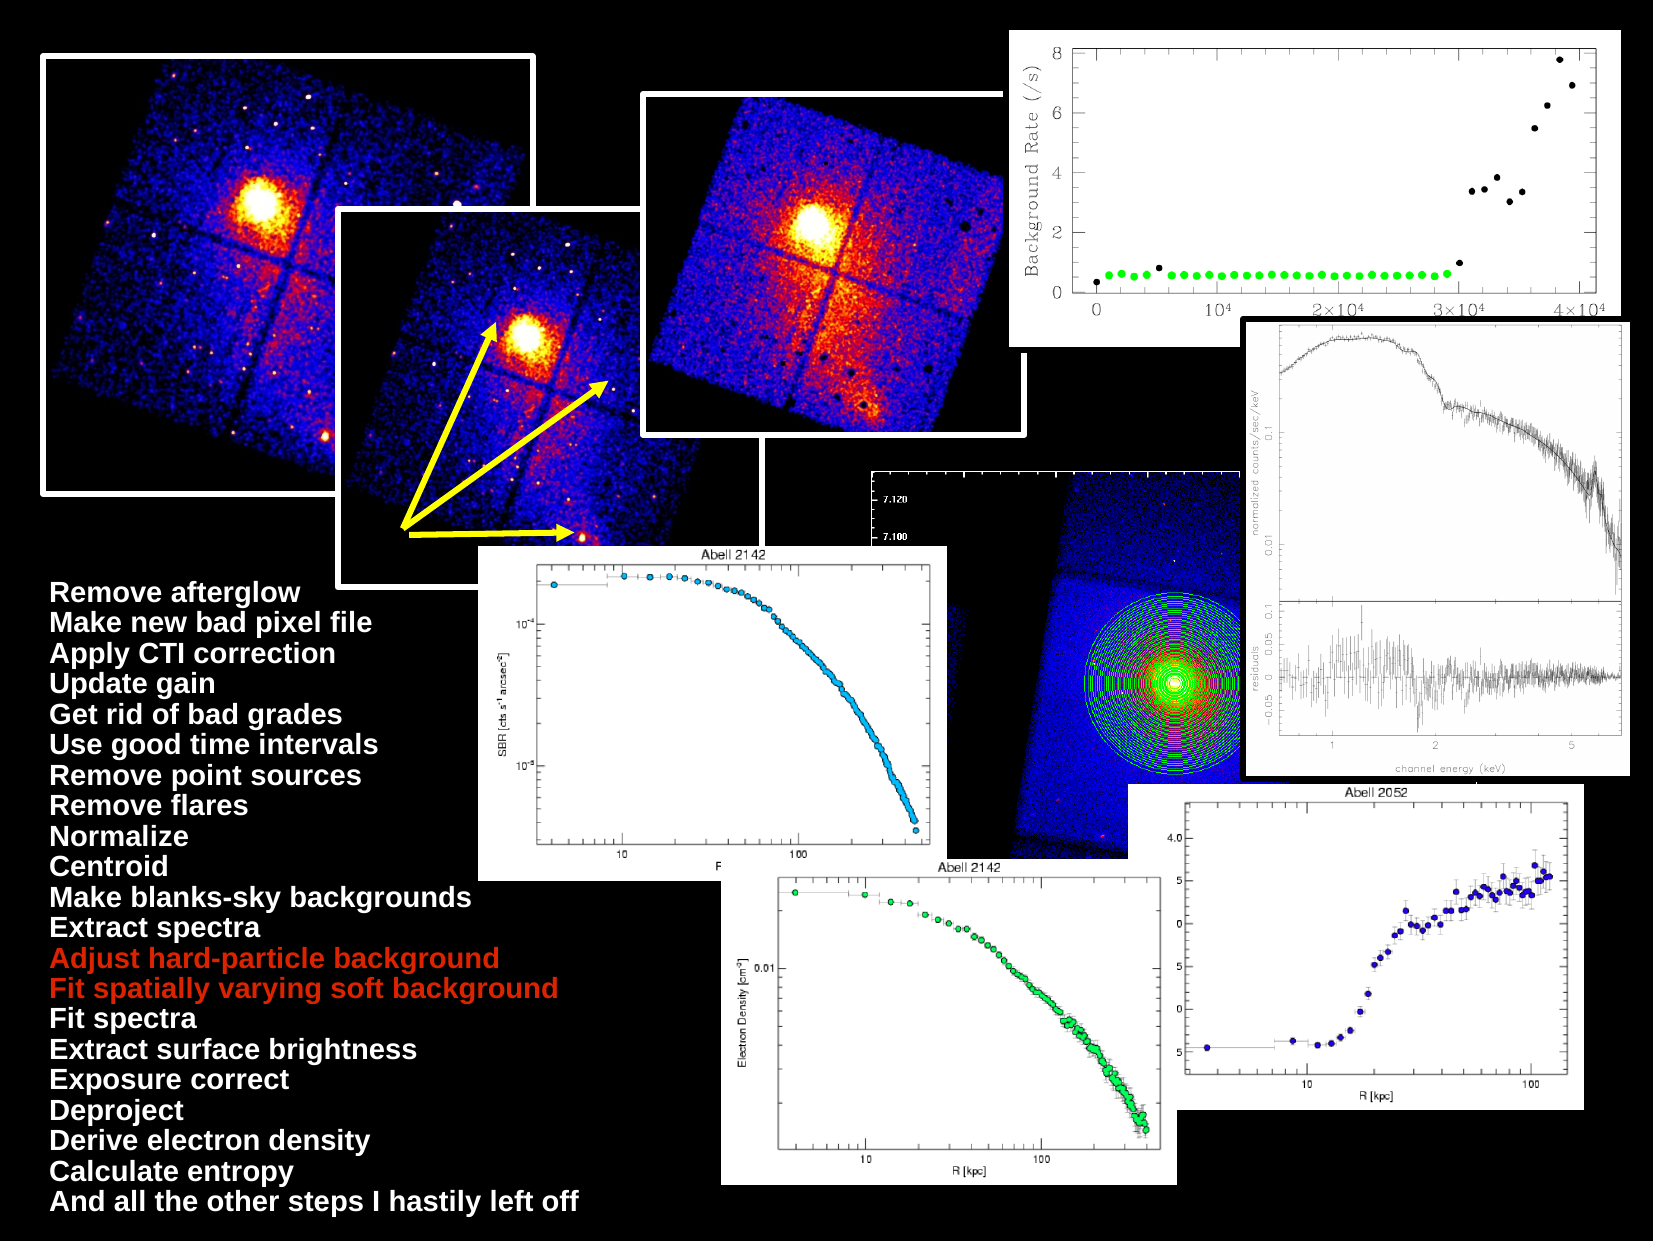

Remove afterglow
 Make new bad pixel file
 Apply CTI correction
 Update gain
 Get rid of bad grades
 Use good time intervals
 Remove point sources
 Remove flares
 Normalize
 Centroid
 Make blanks-sky backgrounds
 Extract spectra
 Adjust hard-particle background
 Fit spatially varying soft background
 Fit spectra
 Extract surface brightness
 Exposure correct
 Deproject
 Derive electron density
 Calculate entropy
 And all the other steps I hastily left off